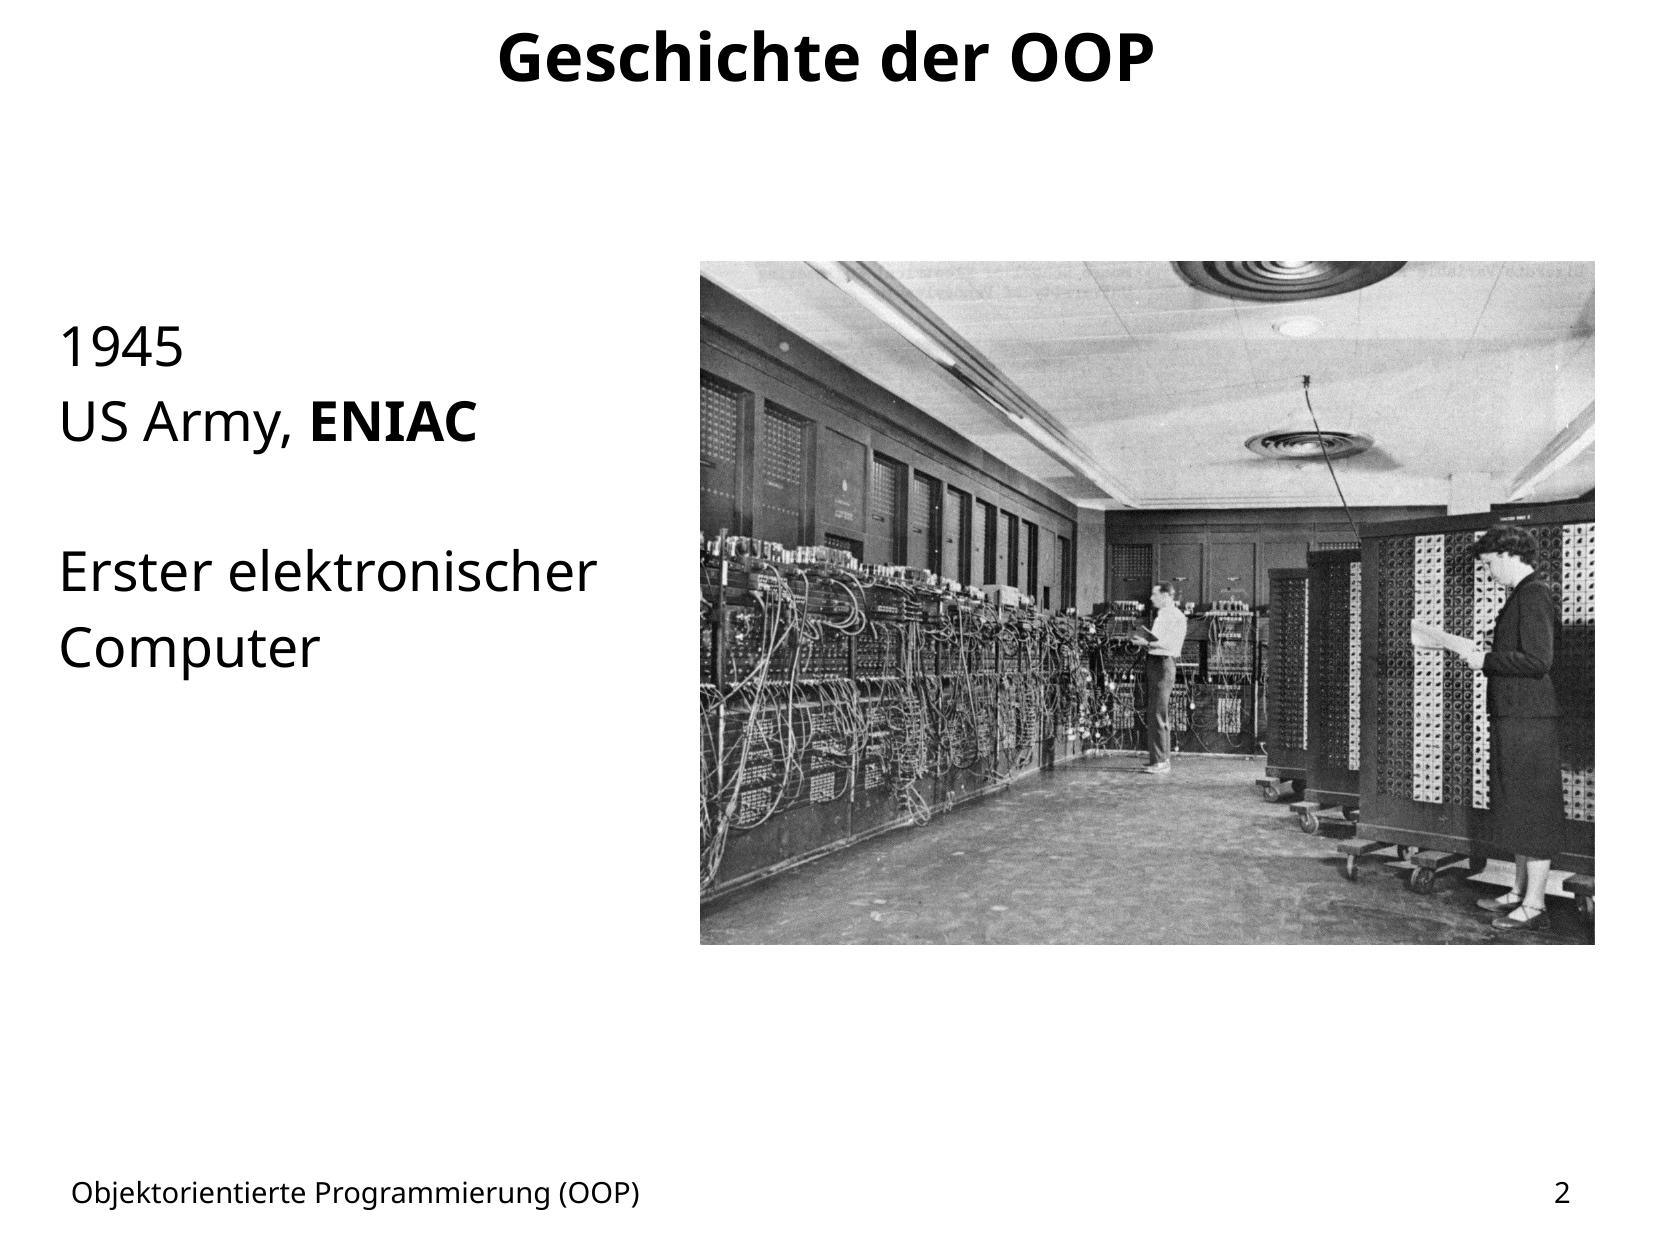

# Geschichte der OOP
1945
US Army, ENIAC
Erster elektronischer Computer
Objektorientierte Programmierung (OOP)
2